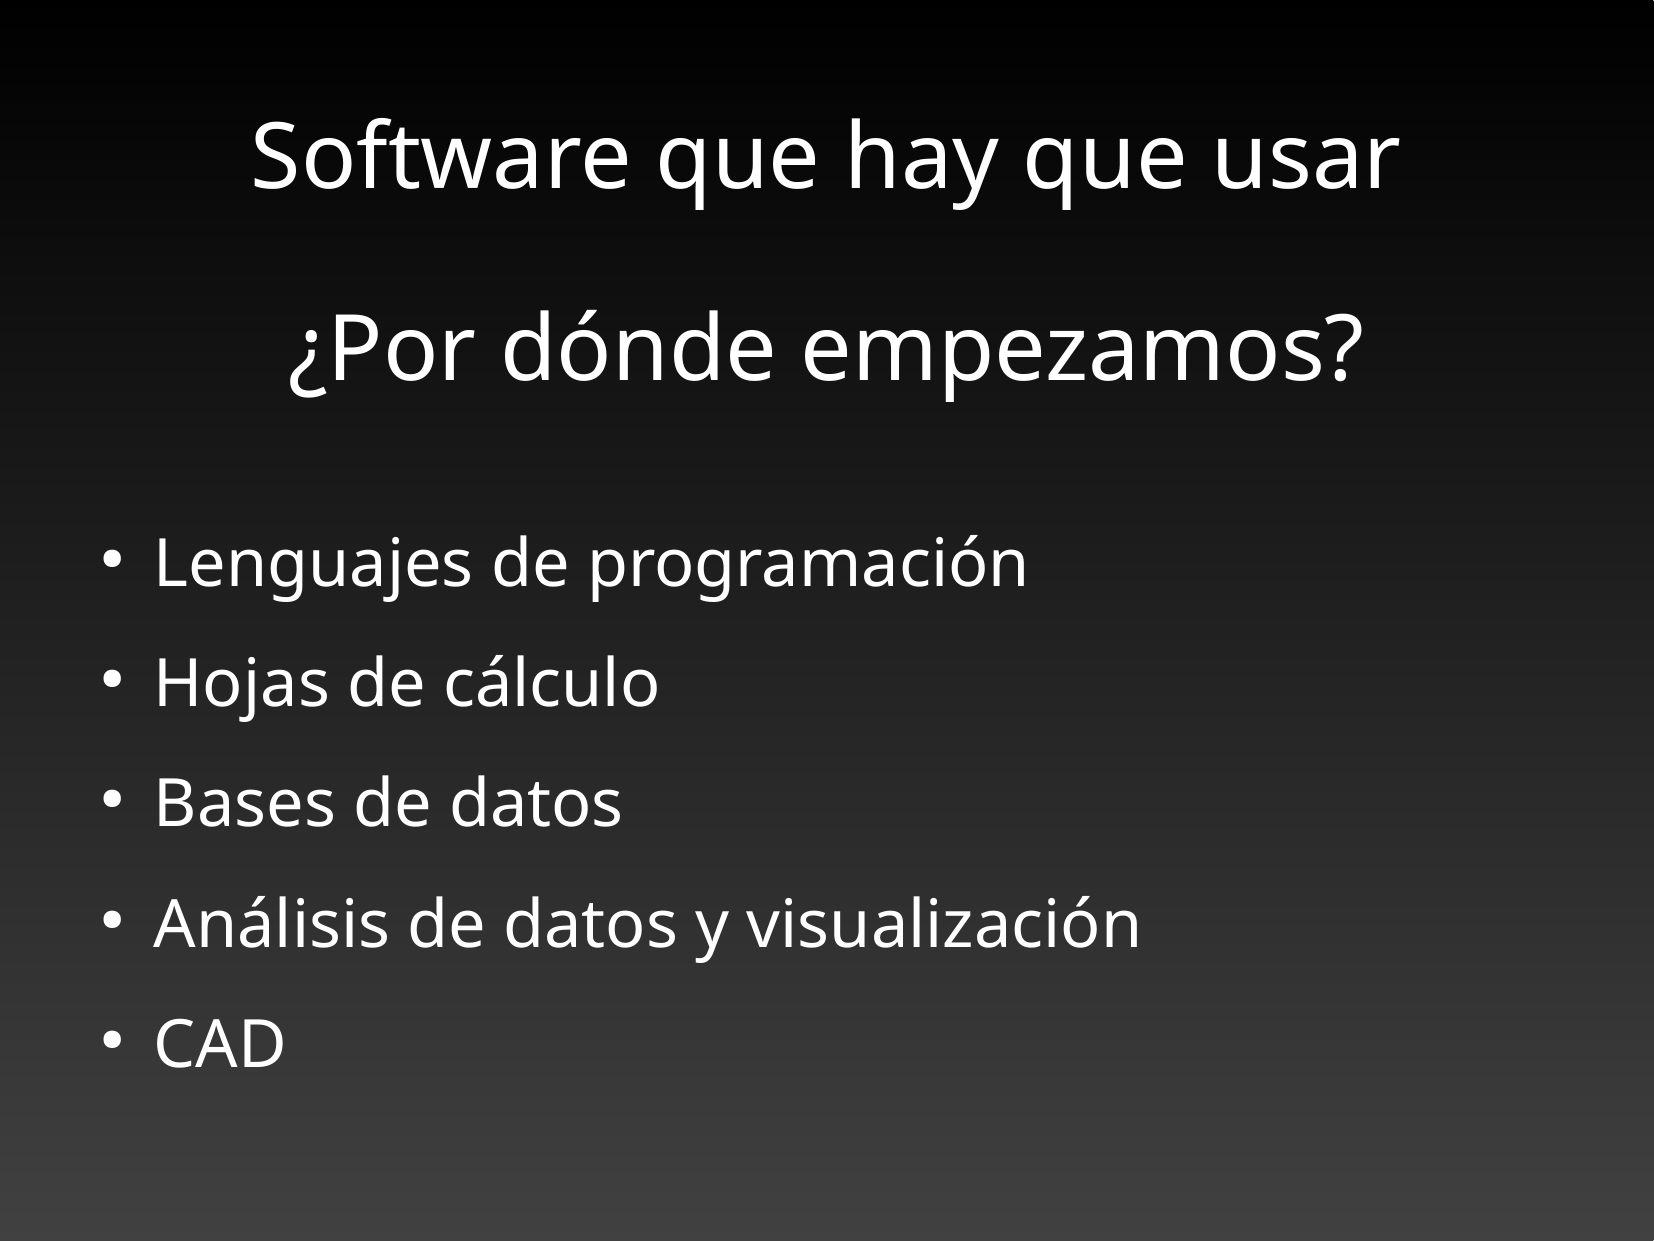

# Software que hay que usar
¿Por dónde empezamos?
Lenguajes de programación
Hojas de cálculo
Bases de datos
Análisis de datos y visualización
CAD